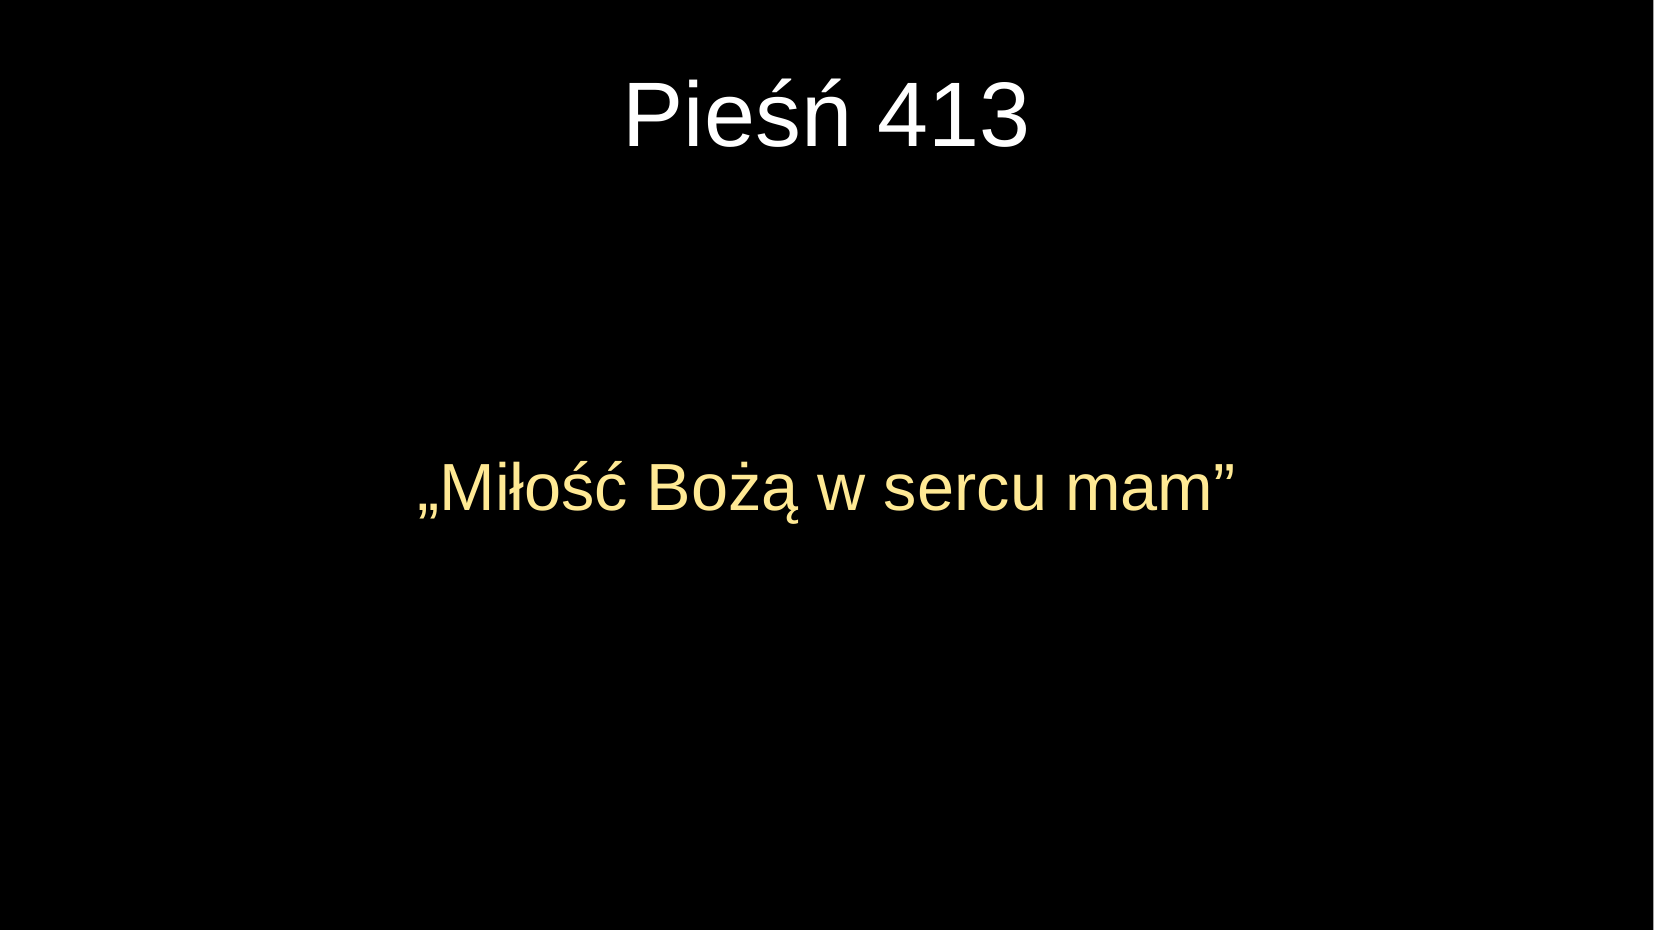

# Pieśń 413
„Miłość Bożą w sercu mam”